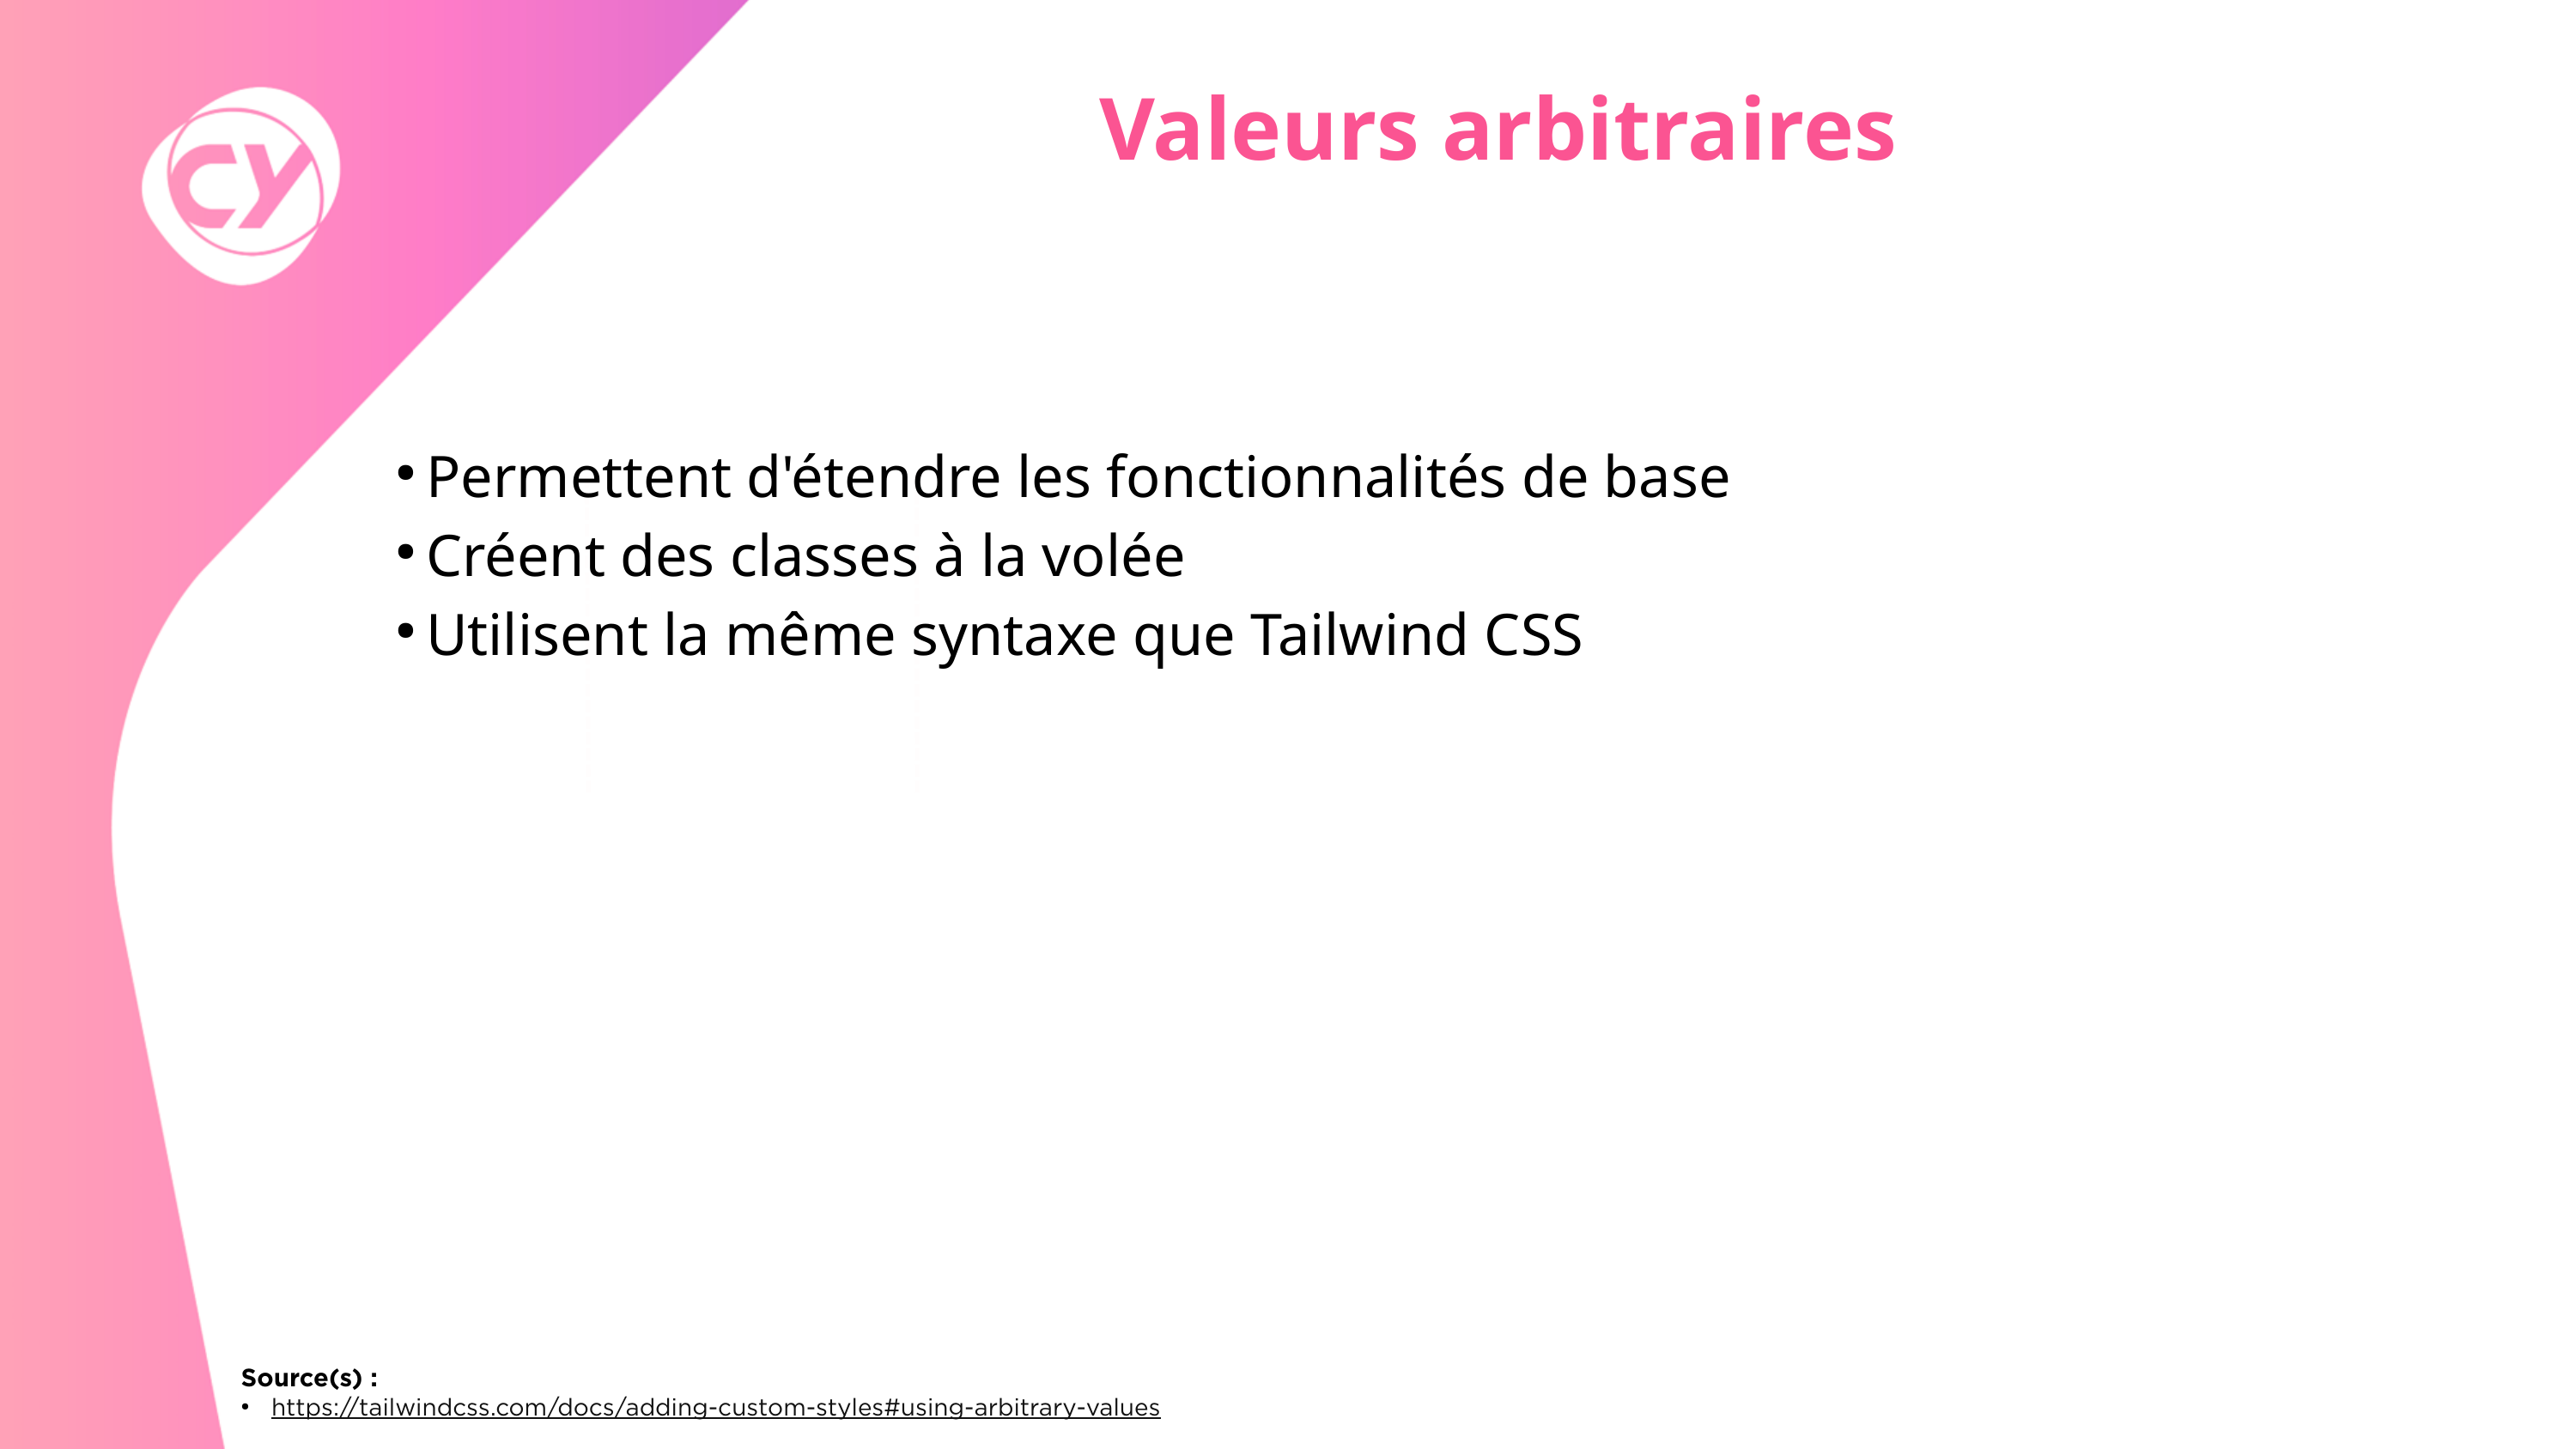

Valeurs arbitraires
Permettent d'étendre les fonctionnalités de base
Créent des classes à la volée
Utilisent la même syntaxe que Tailwind CSS
Source(s) :
https://tailwindcss.com/docs/adding-custom-styles#using-arbitrary-values